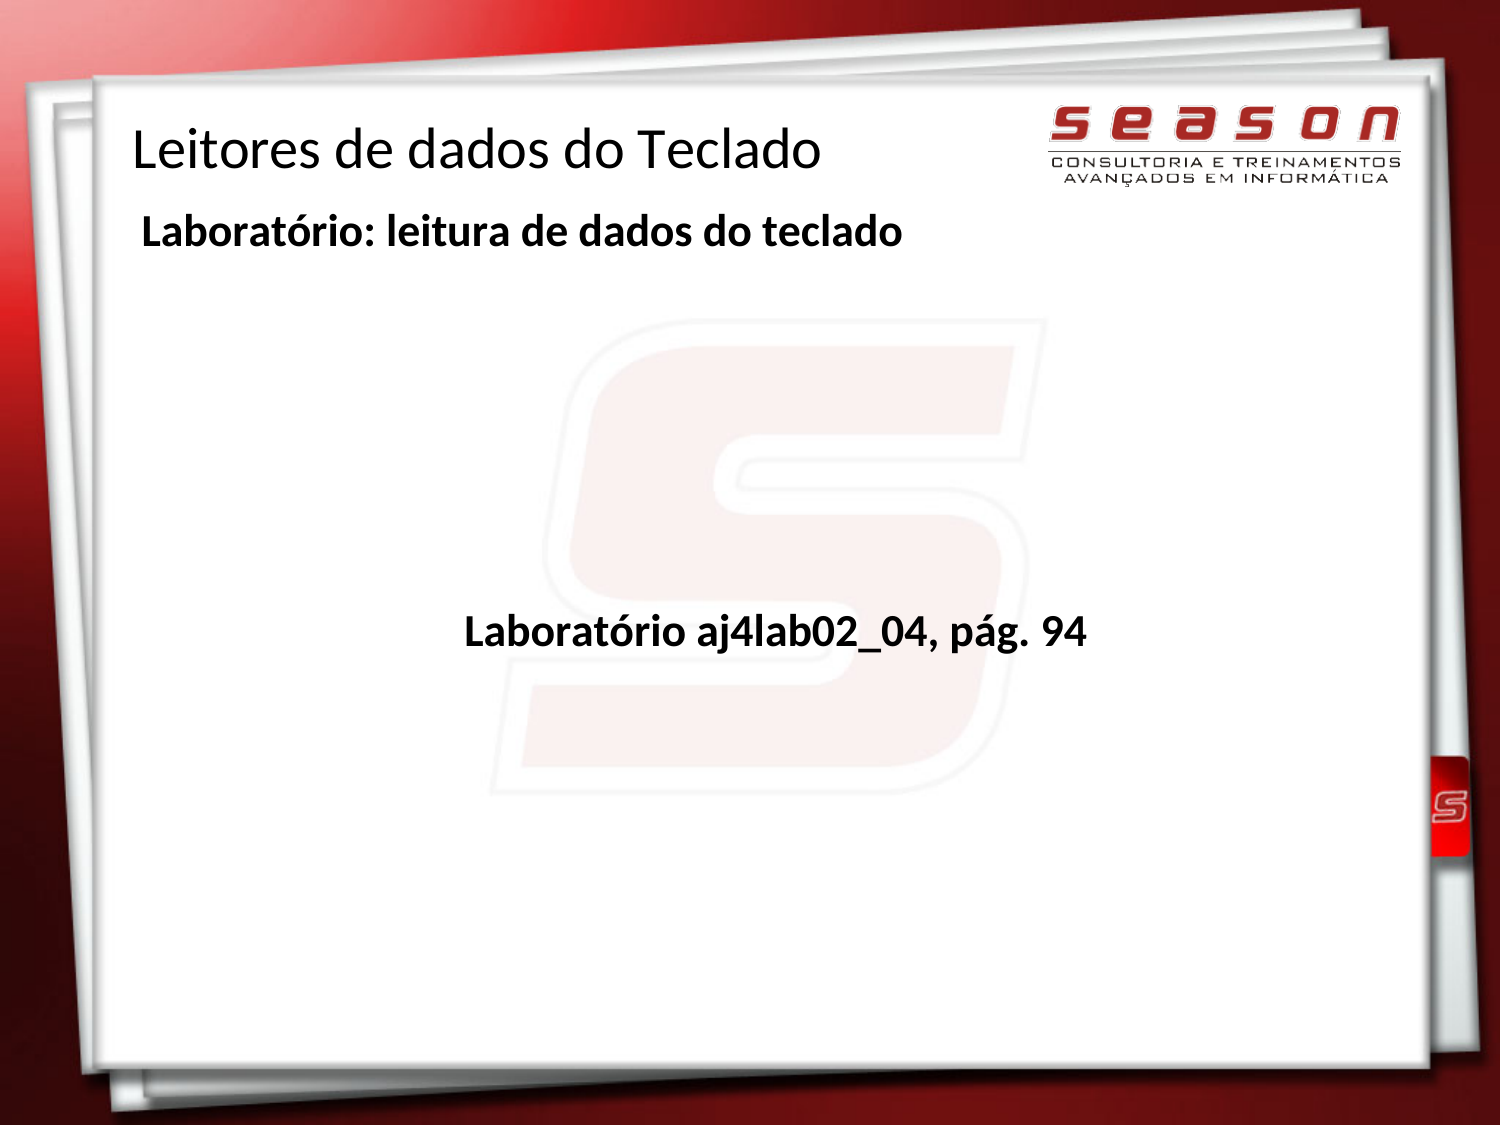

# Leitores de dados do Teclado
Laboratório: leitura de dados do teclado
Laboratório aj4lab02_04, pág. 94